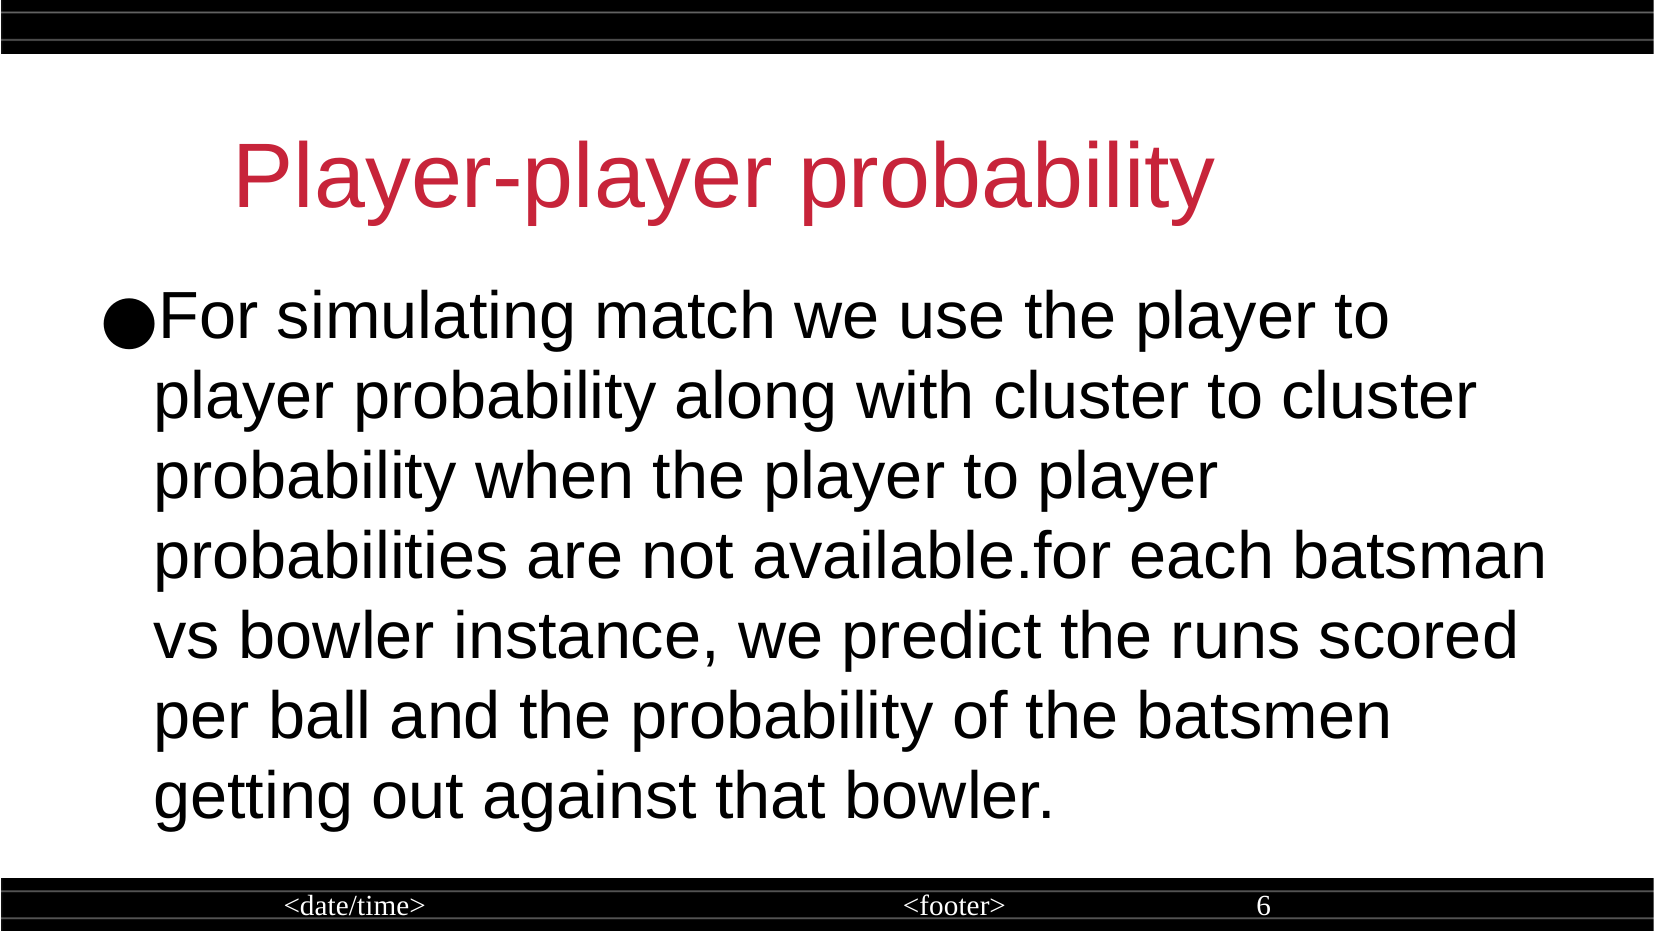

Player-player probability
For simulating match we use the player to player probability along with cluster to cluster probability when the player to player probabilities are not available.for each batsman vs bowler instance, we predict the runs scored per ball and the probability of the batsmen getting out against that bowler.